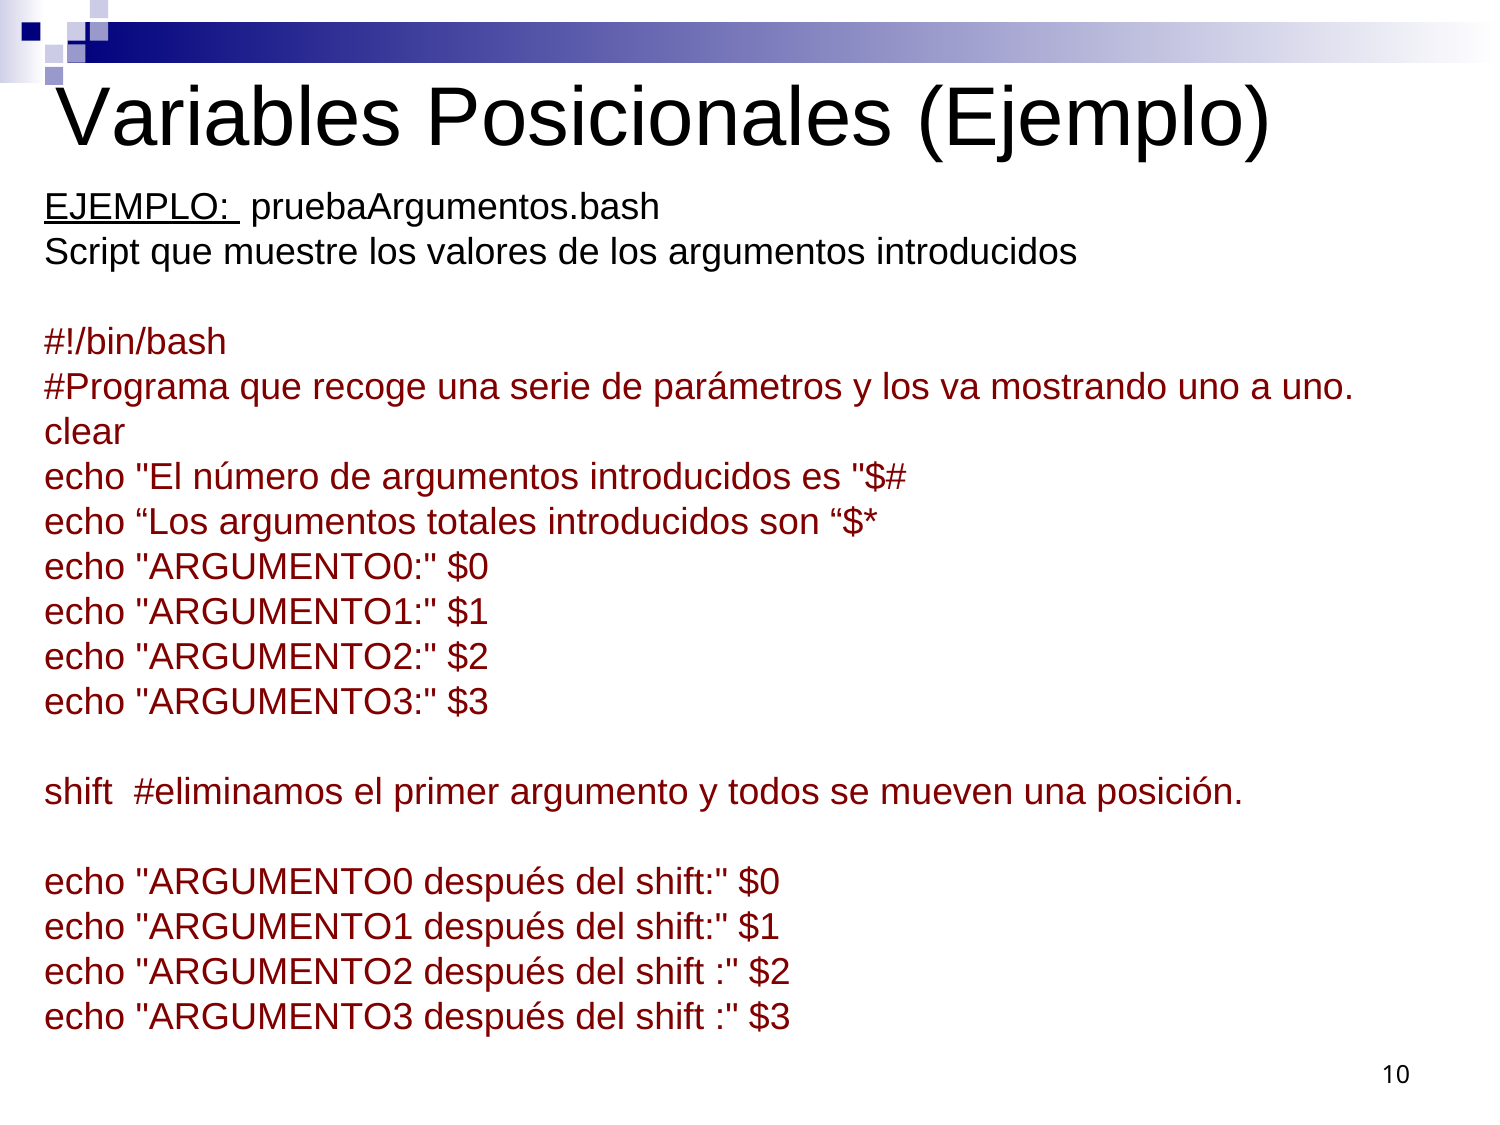

Variables Posicionales (Ejemplo)
EJEMPLO: pruebaArgumentos.bash
Script que muestre los valores de los argumentos introducidos
#!/bin/bash
#Programa que recoge una serie de parámetros y los va mostrando uno a uno.
clear
echo "El número de argumentos introducidos es "$#
echo “Los argumentos totales introducidos son “$*
echo "ARGUMENTO0:" $0
echo "ARGUMENTO1:" $1
echo "ARGUMENTO2:" $2
echo "ARGUMENTO3:" $3
shift #eliminamos el primer argumento y todos se mueven una posición.
echo "ARGUMENTO0 después del shift:" $0
echo "ARGUMENTO1 después del shift:" $1
echo "ARGUMENTO2 después del shift :" $2
echo "ARGUMENTO3 después del shift :" $3